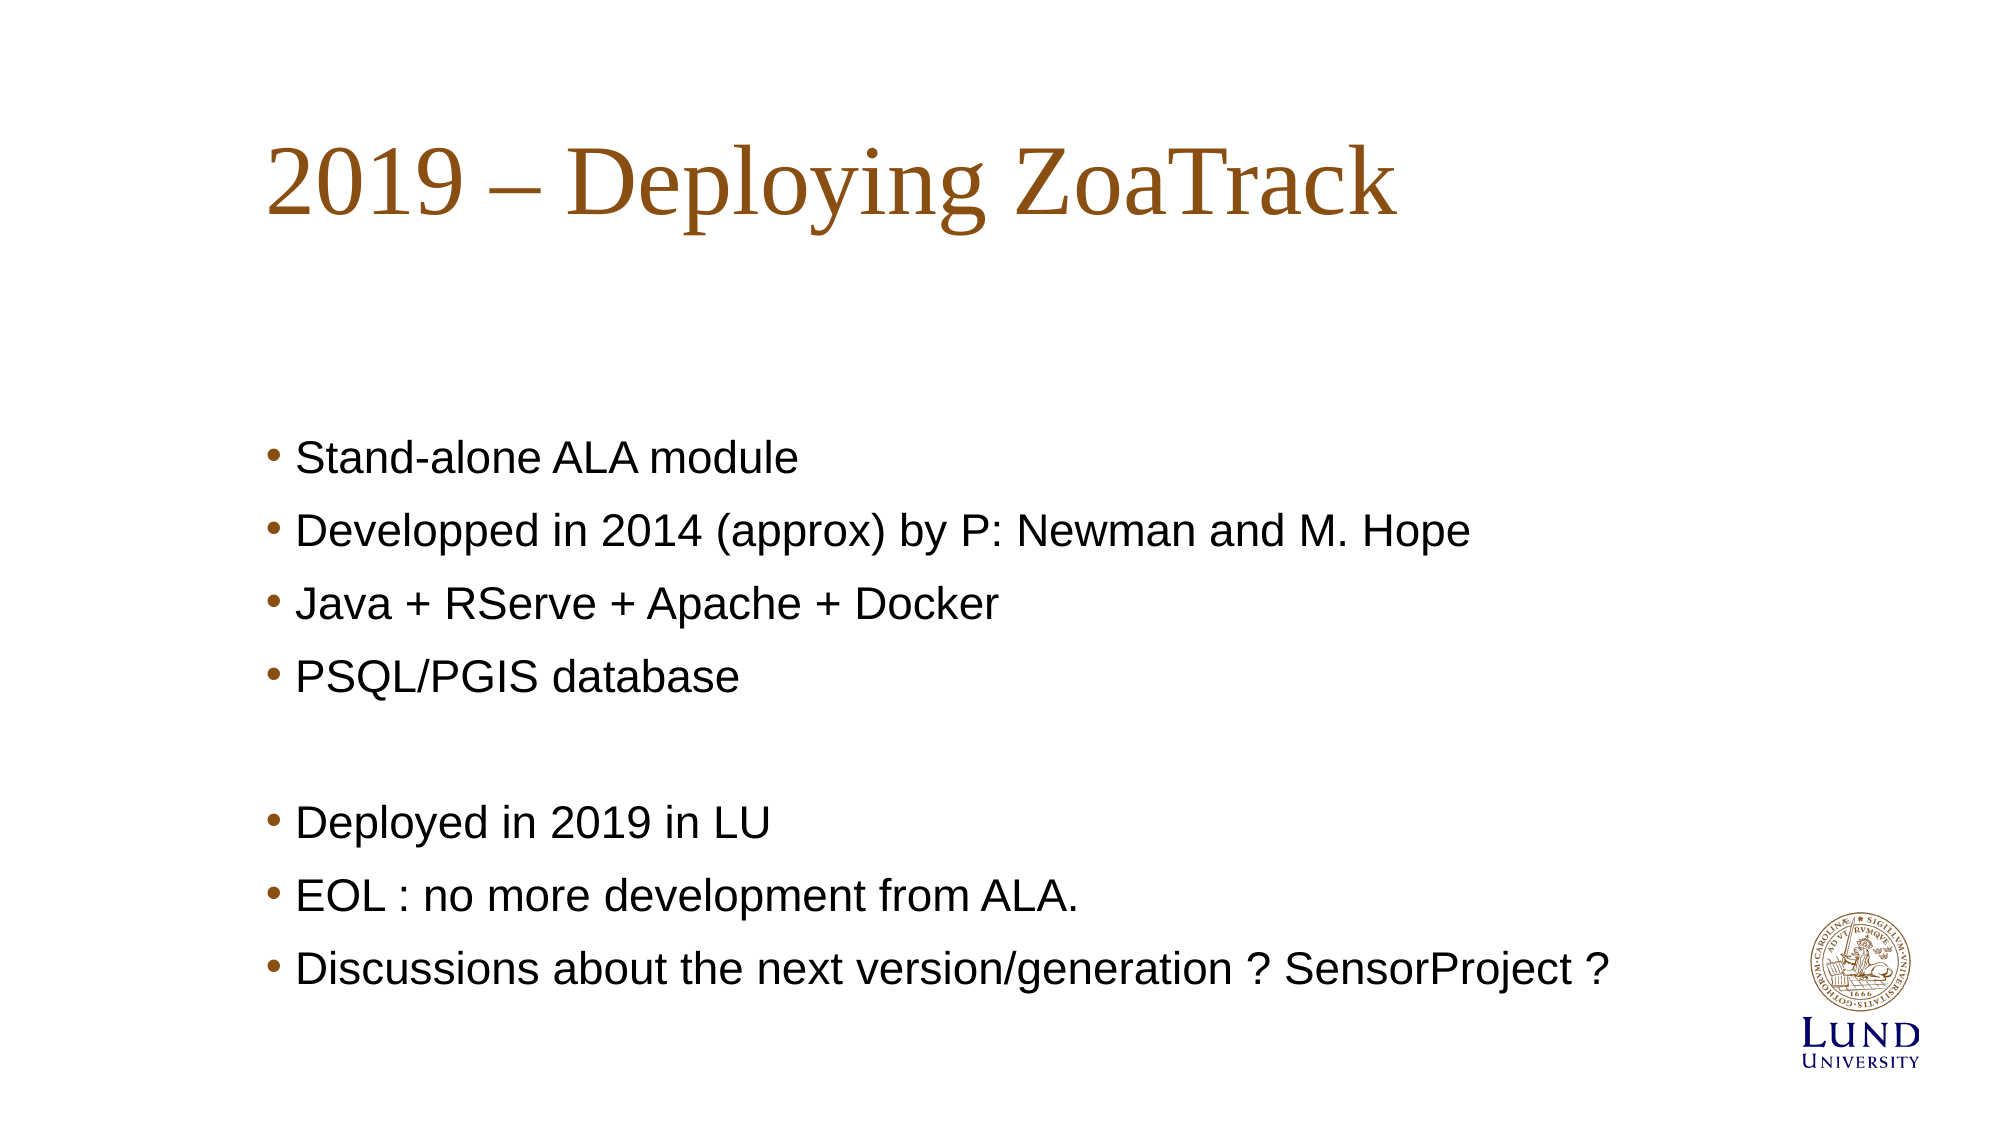

# 2019 – Deploying ZoaTrack
Stand-alone ALA module
Developped in 2014 (approx) by P: Newman and M. Hope
Java + RServe + Apache + Docker
PSQL/PGIS database
Deployed in 2019 in LU
EOL : no more development from ALA.
Discussions about the next version/generation ? SensorProject ?